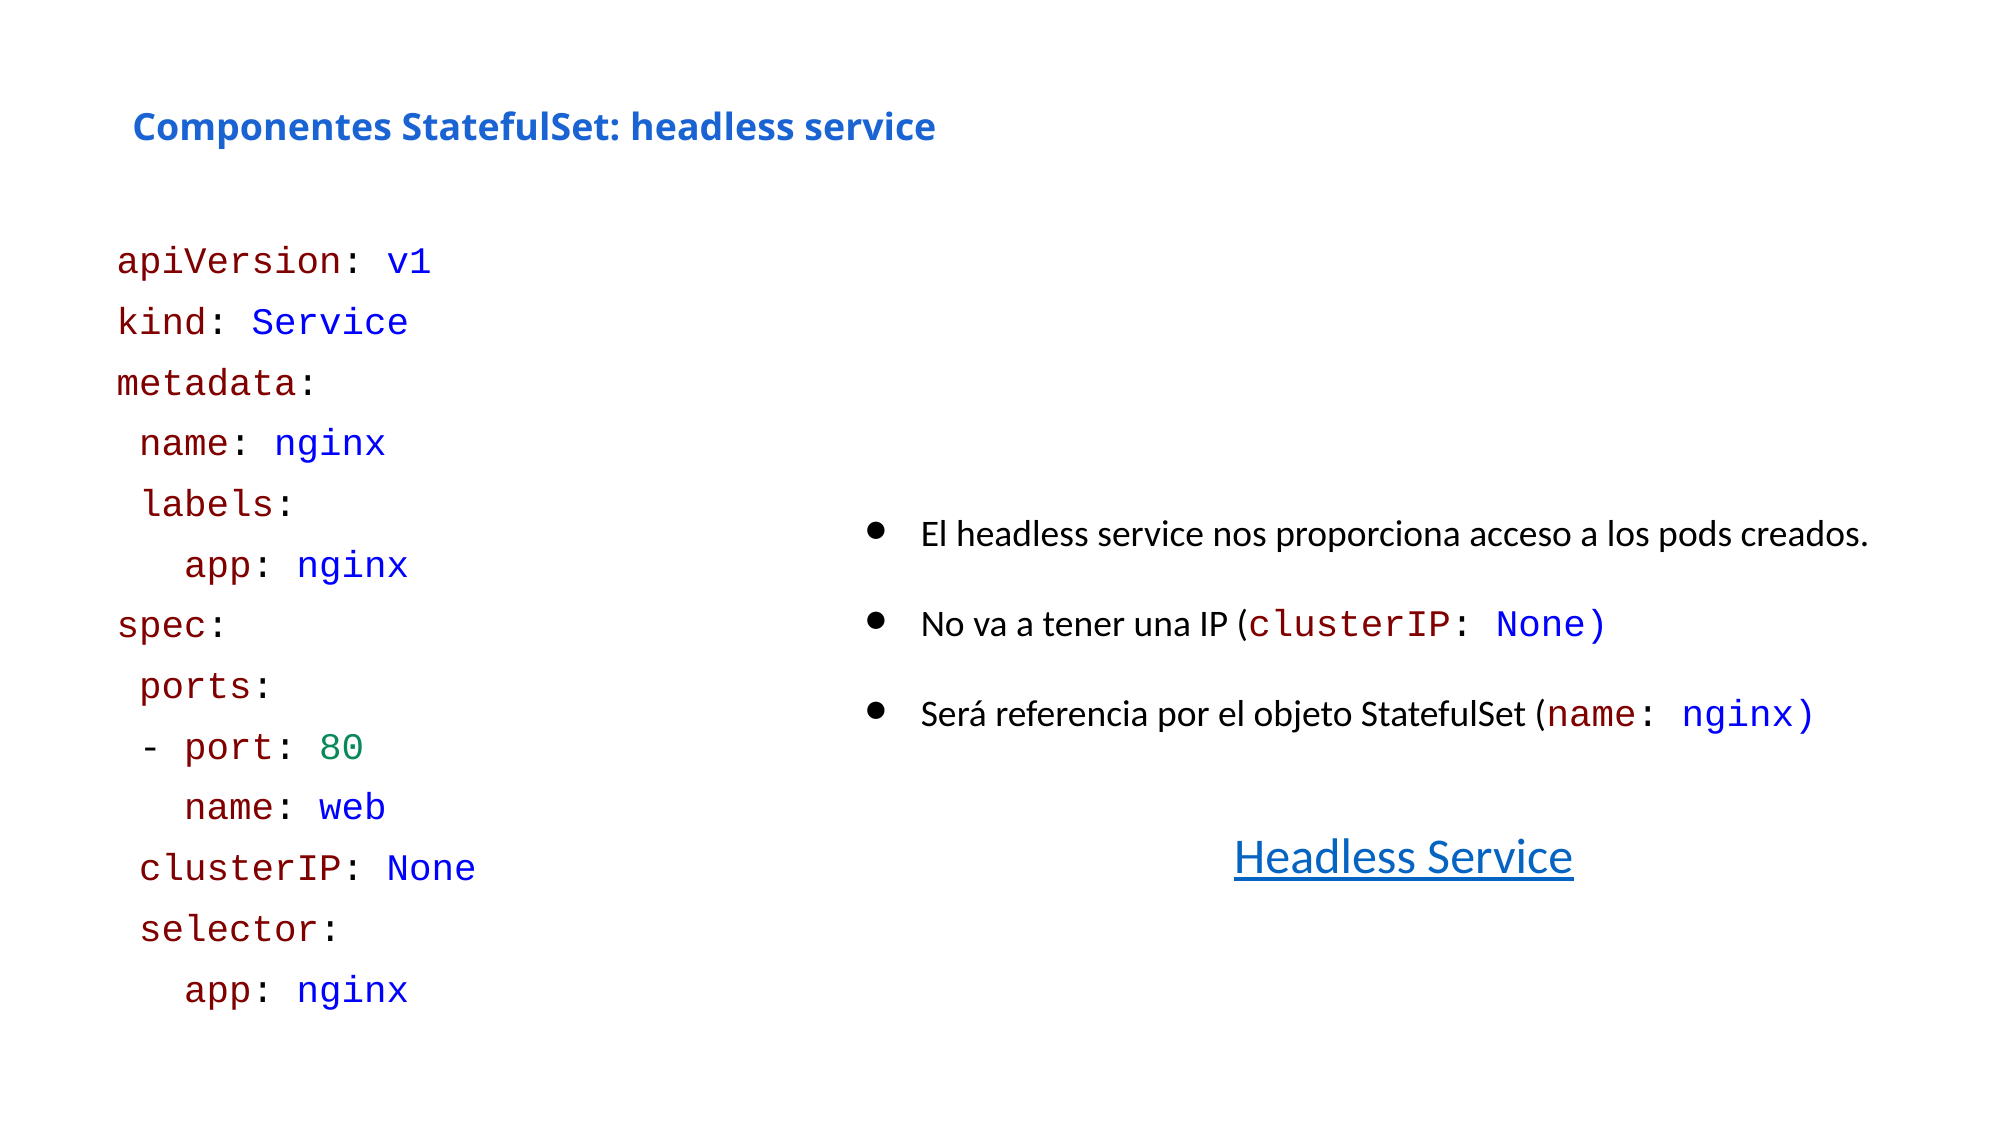

Componentes StatefulSet: headless service
apiVersion: v1
kind: Service
metadata:
 name: nginx
 labels:
 app: nginx
spec:
 ports:
 - port: 80
 name: web
 clusterIP: None
 selector:
 app: nginx
El headless service nos proporciona acceso a los pods creados.
No va a tener una IP (clusterIP: None)
Será referencia por el objeto StatefulSet (name: nginx)
Headless Service